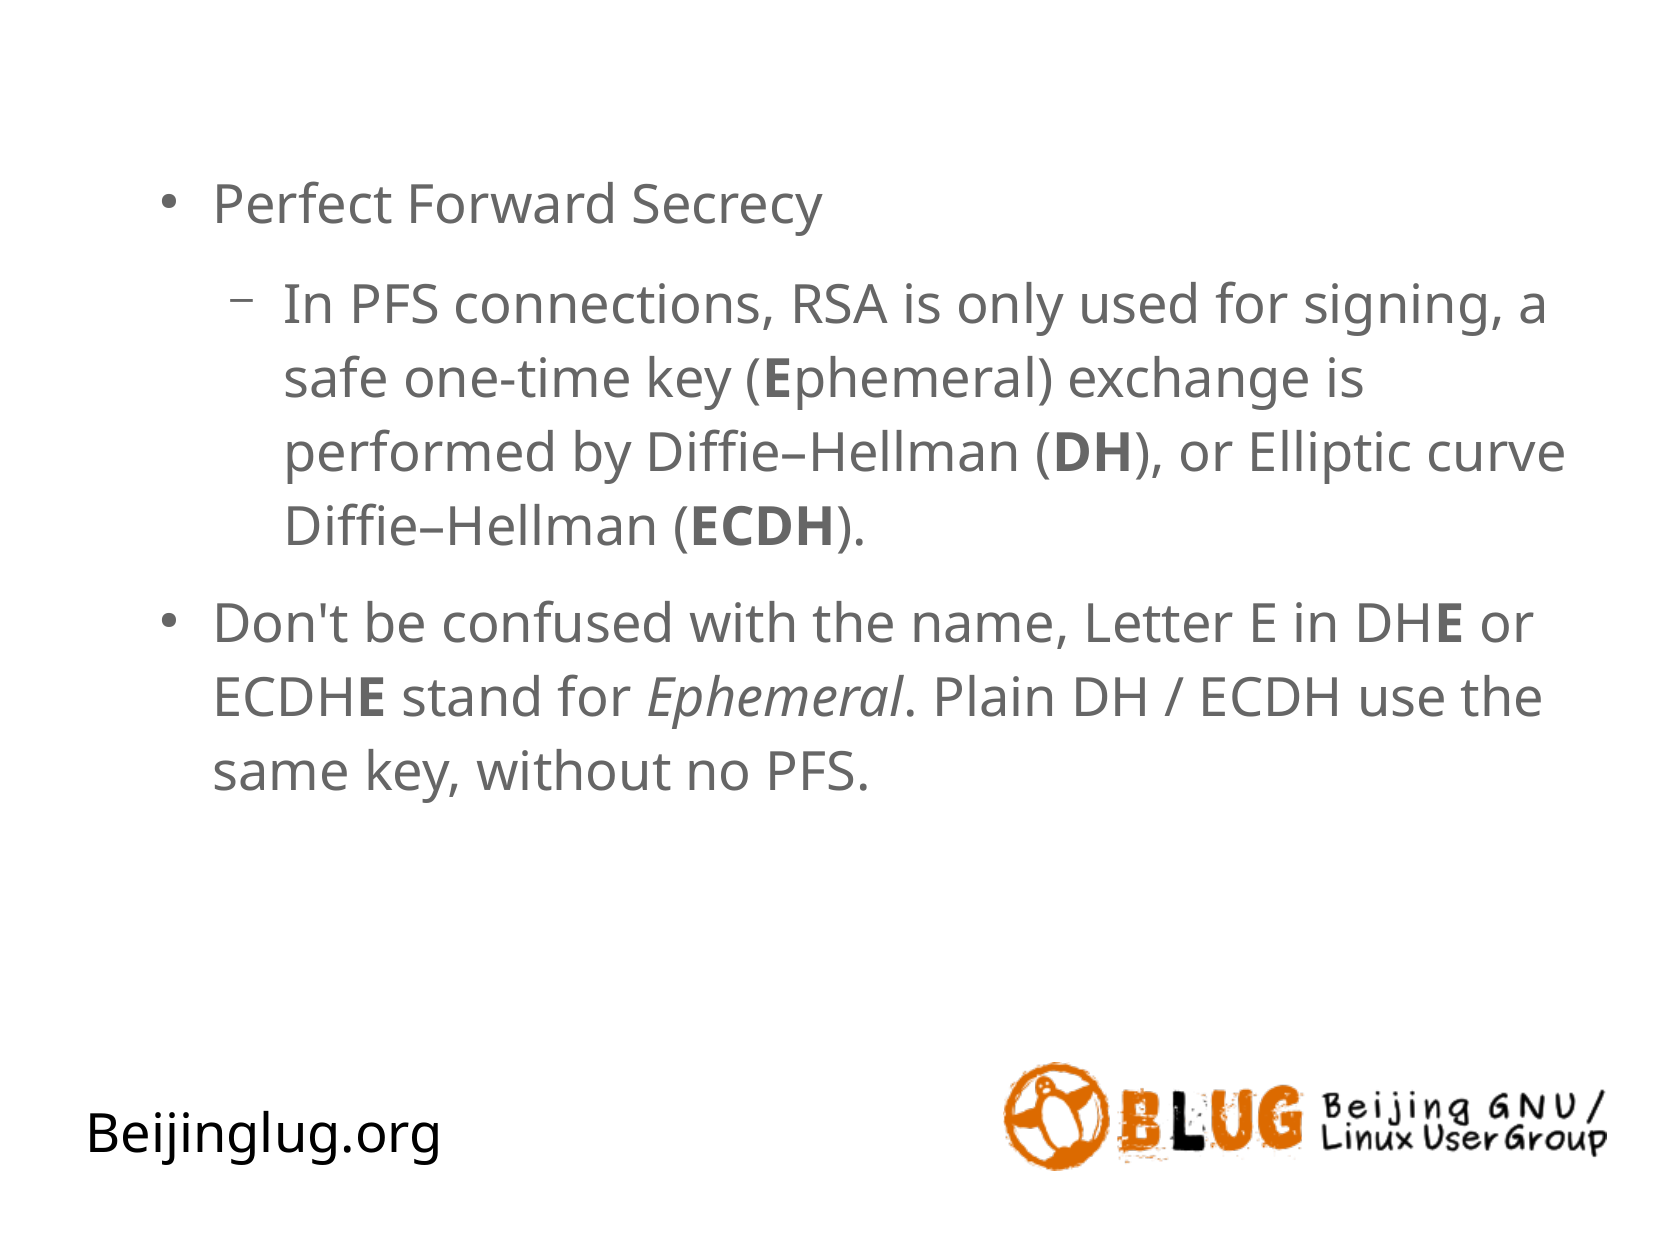

# Perfect Forward Secrecy
In PFS connections, RSA is only used for signing, a safe one-time key (Ephemeral) exchange is performed by Diffie–Hellman (DH), or Elliptic curve Diffie–Hellman (ECDH).
Don't be confused with the name, Letter E in DHE or ECDHE stand for Ephemeral. Plain DH / ECDH use the same key, without no PFS.